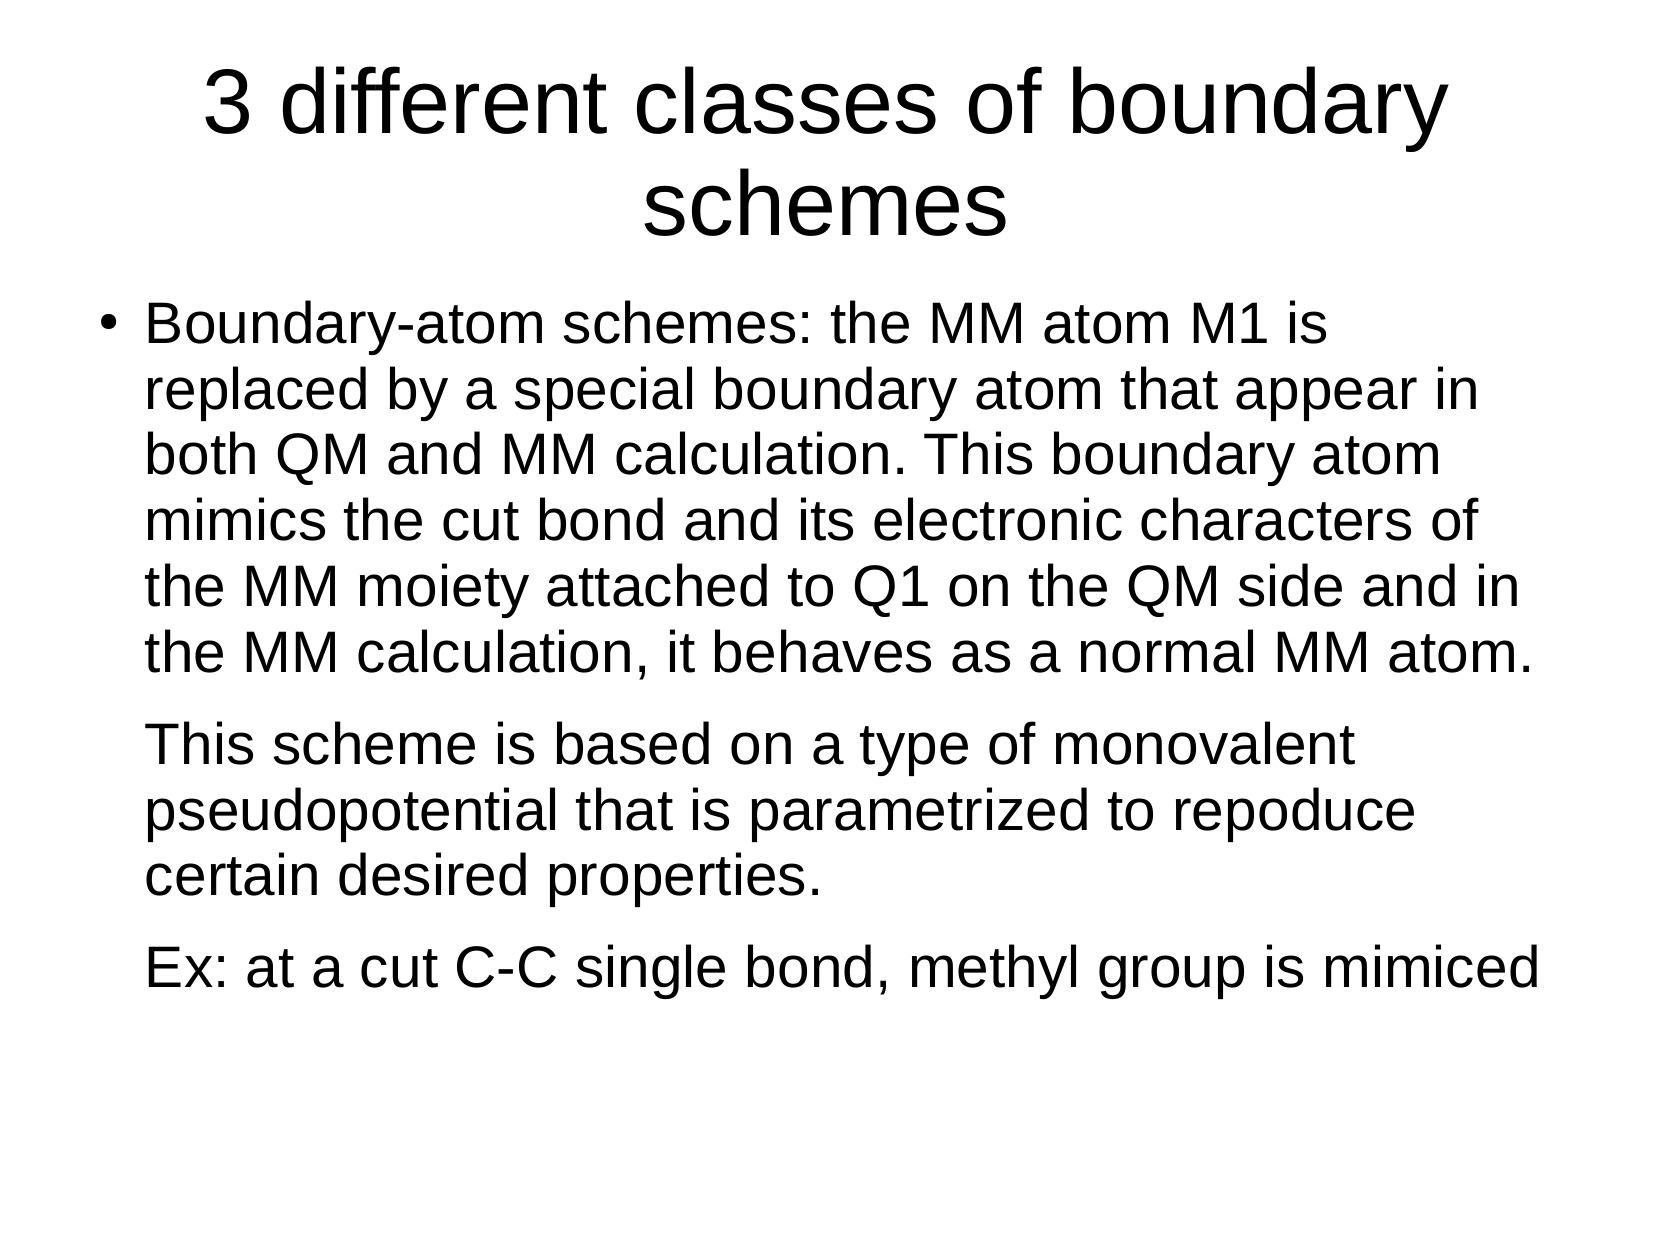

# 3 different classes of boundary schemes
Boundary-atom schemes: the MM atom M1 is replaced by a special boundary atom that appear in both QM and MM calculation. This boundary atom mimics the cut bond and its electronic characters of the MM moiety attached to Q1 on the QM side and in the MM calculation, it behaves as a normal MM atom.
This scheme is based on a type of monovalent pseudopotential that is parametrized to repoduce certain desired properties.
Ex: at a cut C-C single bond, methyl group is mimiced